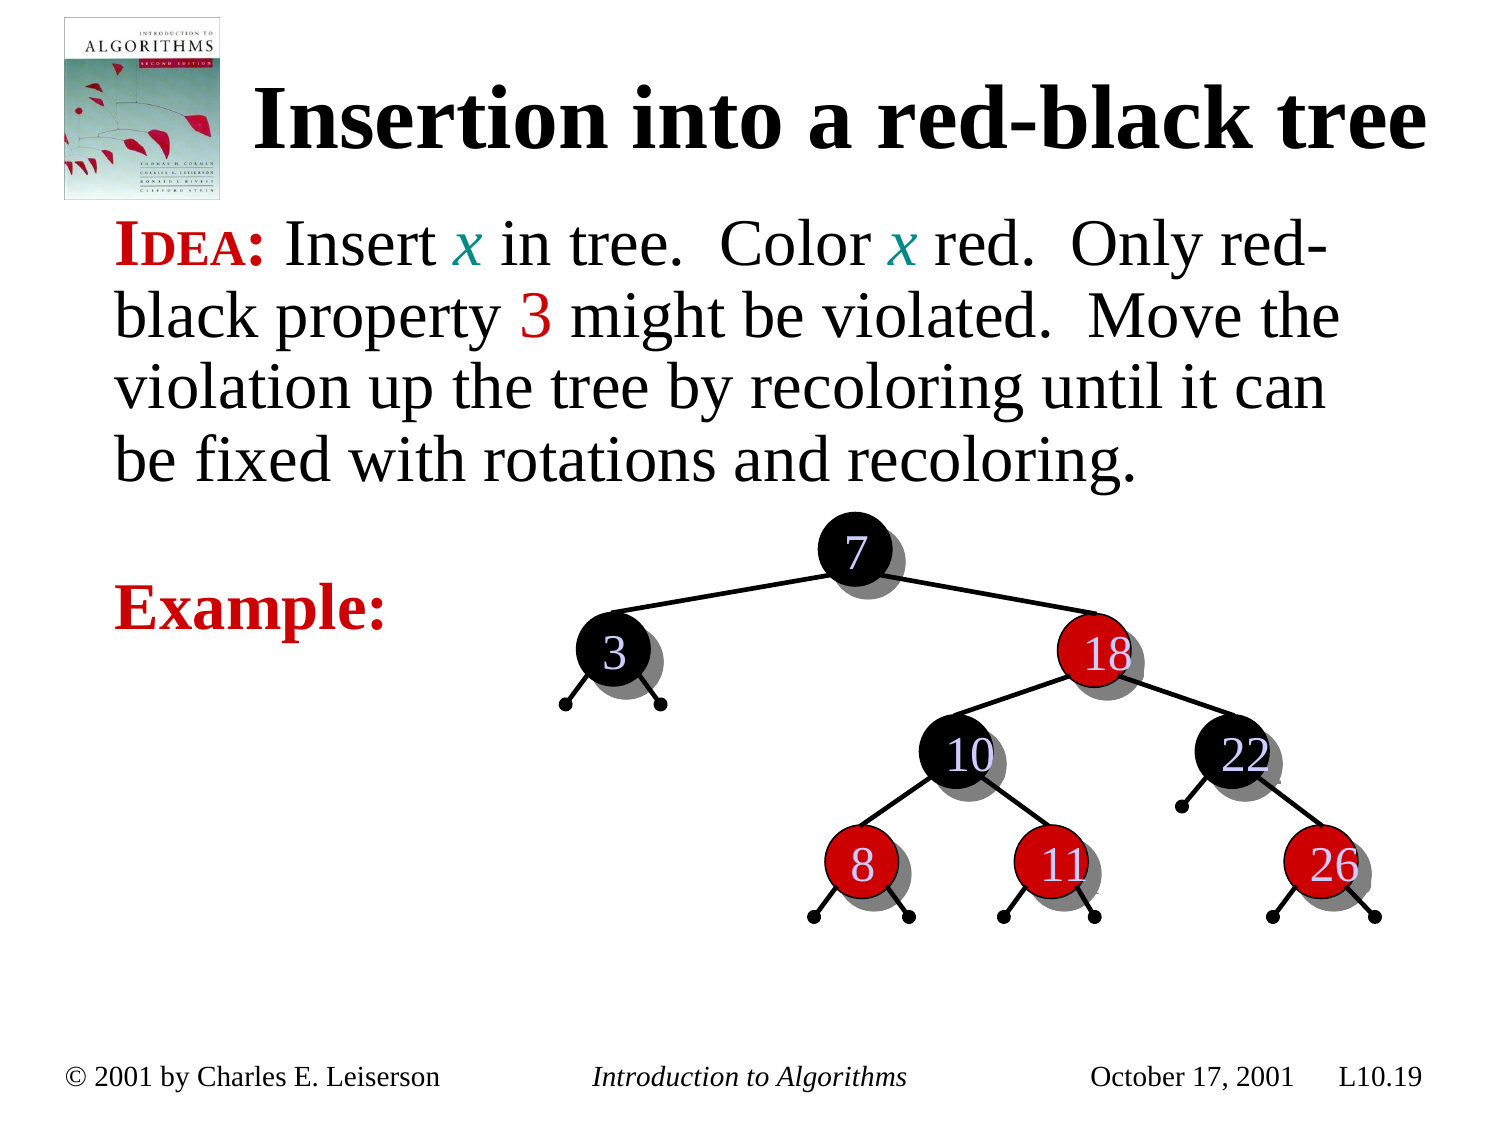

# Insertion into a red-black tree
IDEA: Insert x in tree. Color x red. Only red-black property 3 might be violated. Move the violation up the tree by recoloring until it can be fixed with rotations and recoloring.
7
Example:
3
18
10
22
8
11
26
Introduction to Algorithms
October 17, 2001 L10.